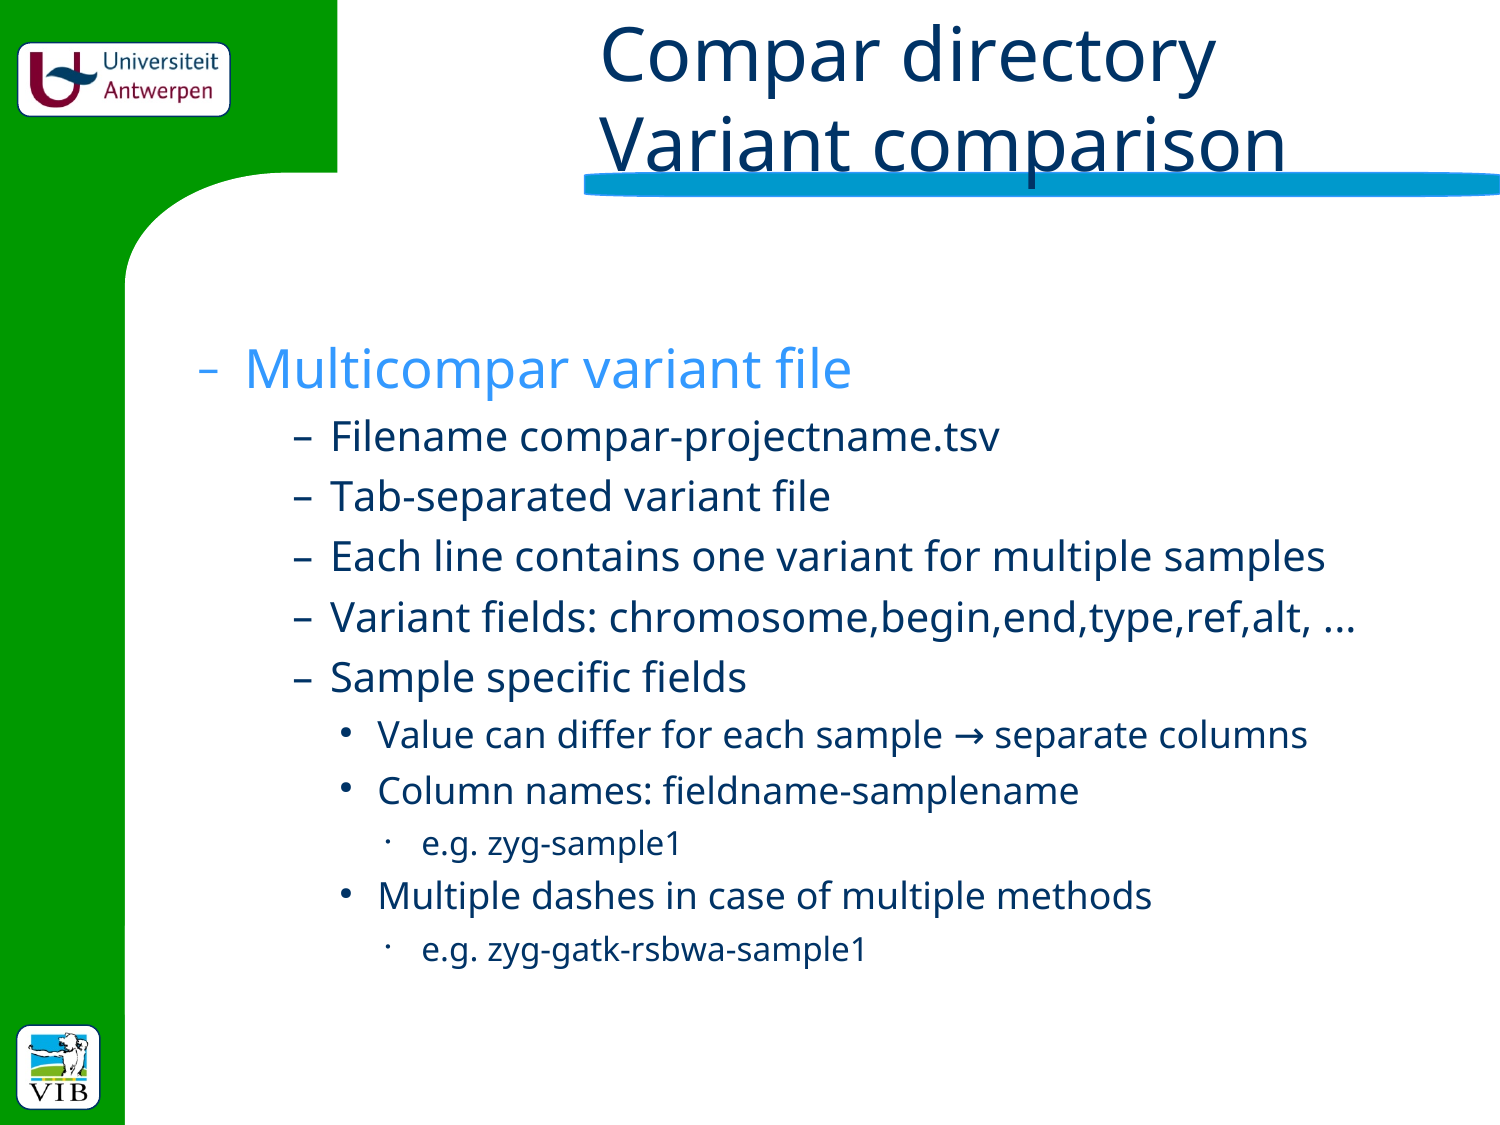

# Compar directory Variant comparison
Multicompar variant file
Filename compar-projectname.tsv
Tab-separated variant file
Each line contains one variant for multiple samples
Variant fields: chromosome,begin,end,type,ref,alt, ...
Sample specific fields
Value can differ for each sample → separate columns
Column names: fieldname-samplename
e.g. zyg-sample1
Multiple dashes in case of multiple methods
e.g. zyg-gatk-rsbwa-sample1